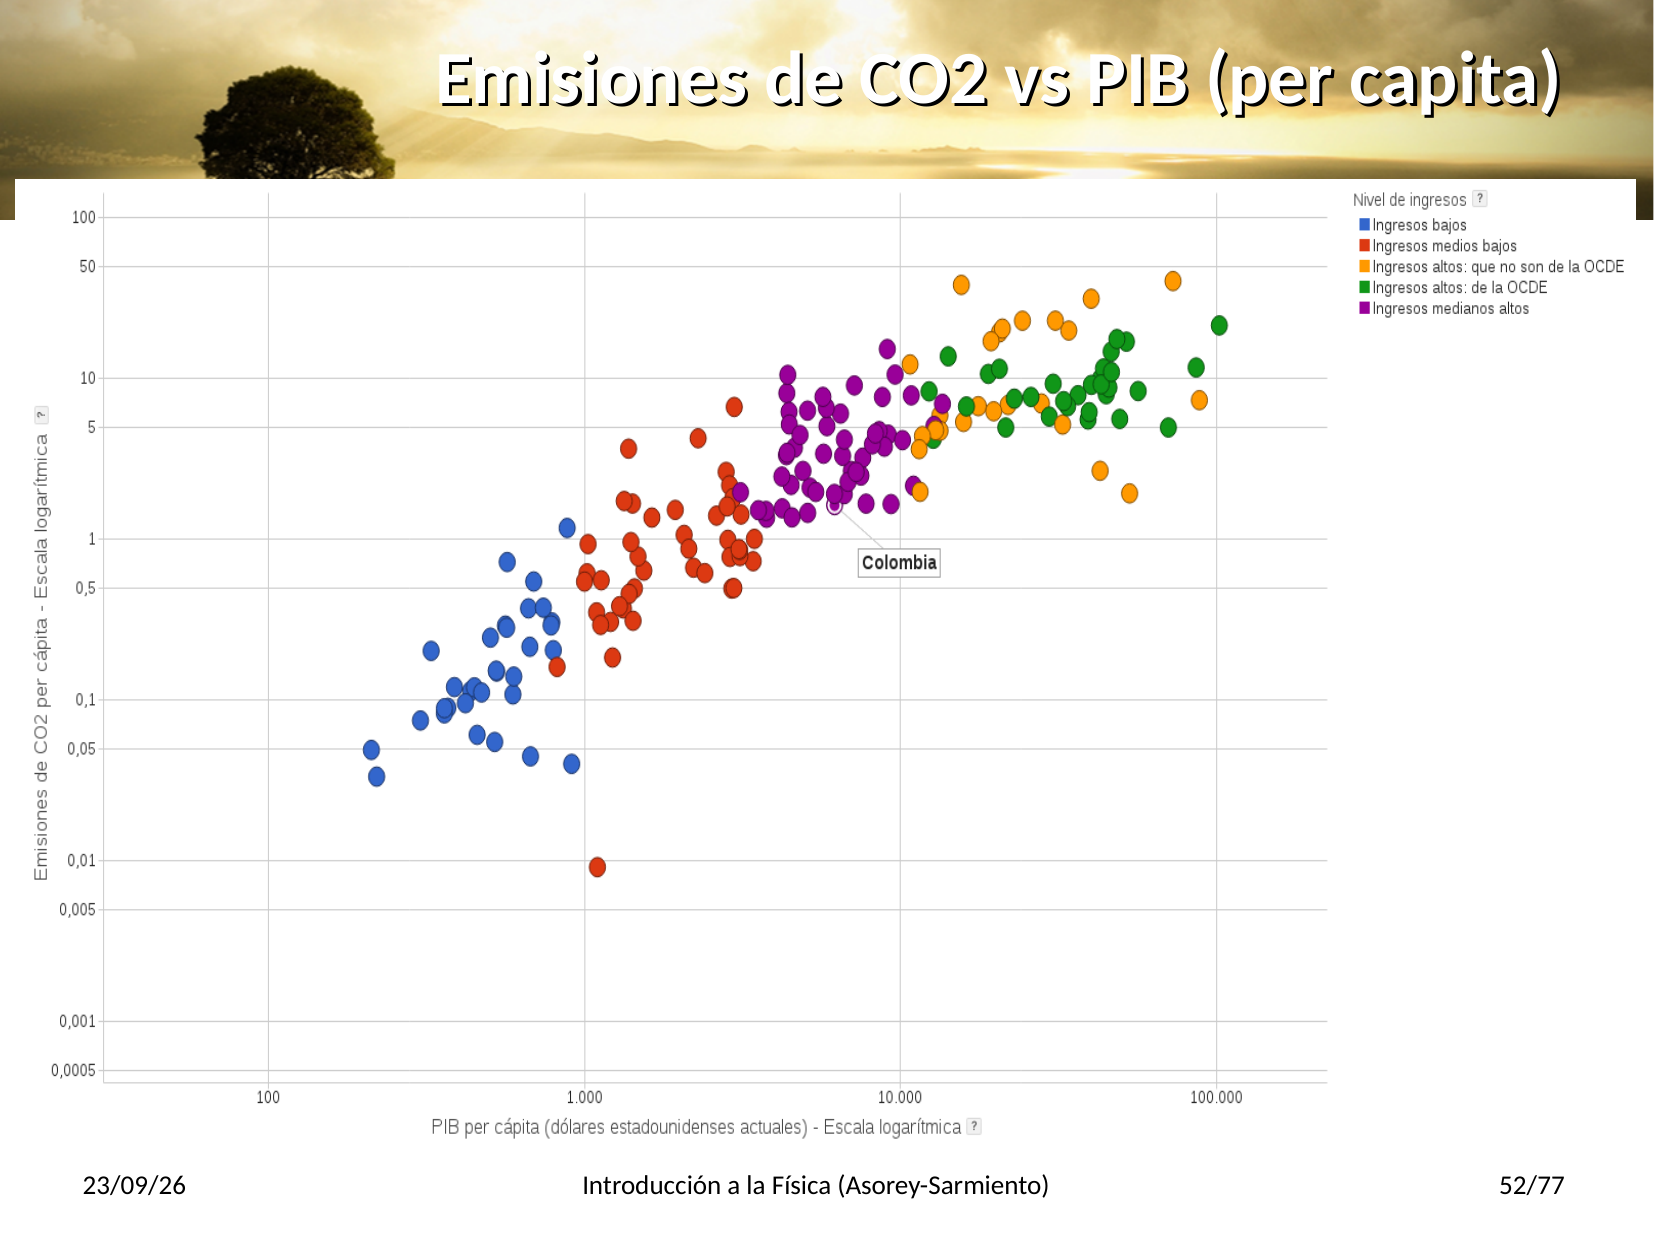

# Emisiones de CO2 vs PIB (per capita)
Introducción a la Física (Asorey-Sarmiento)
52